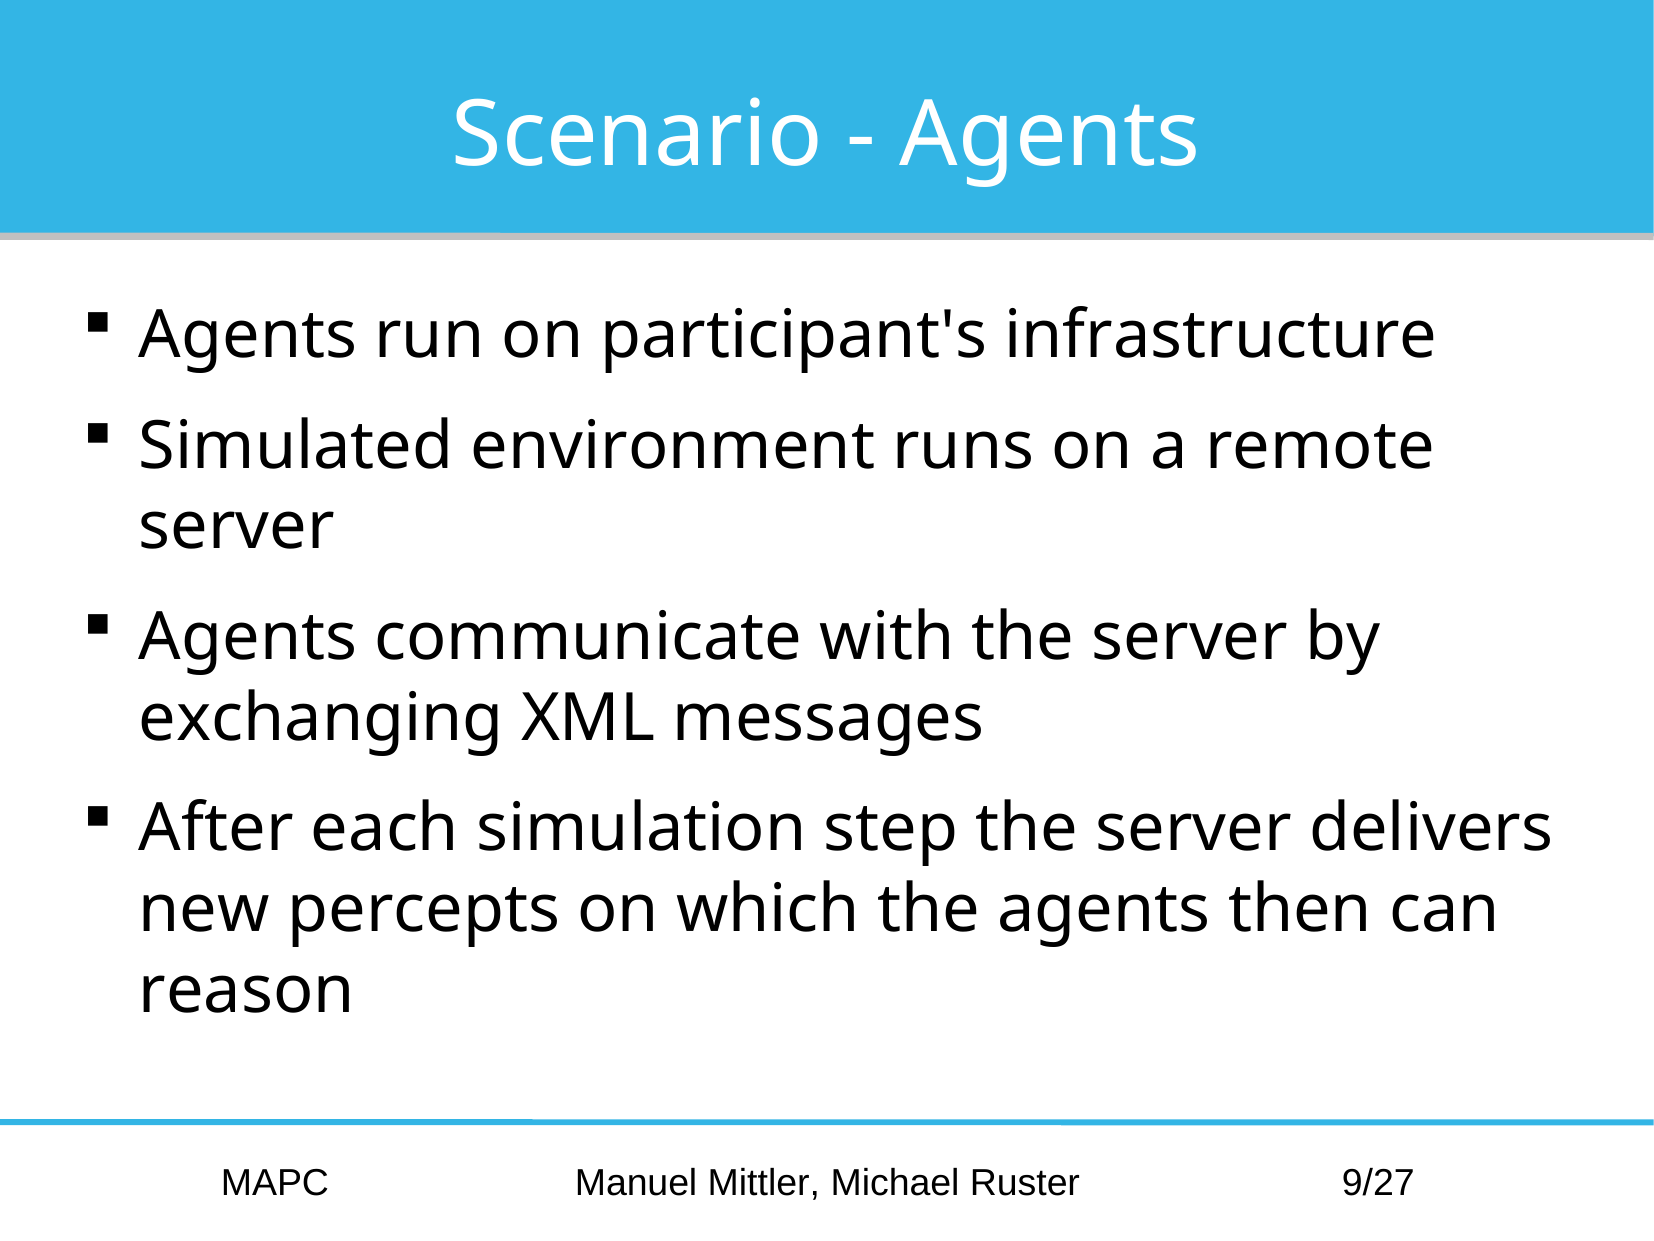

# Scenario - Agents
Agents run on participant's infrastructure
Simulated environment runs on a remote server
Agents communicate with the server by exchanging XML messages
After each simulation step the server delivers new percepts on which the agents then can reason
9